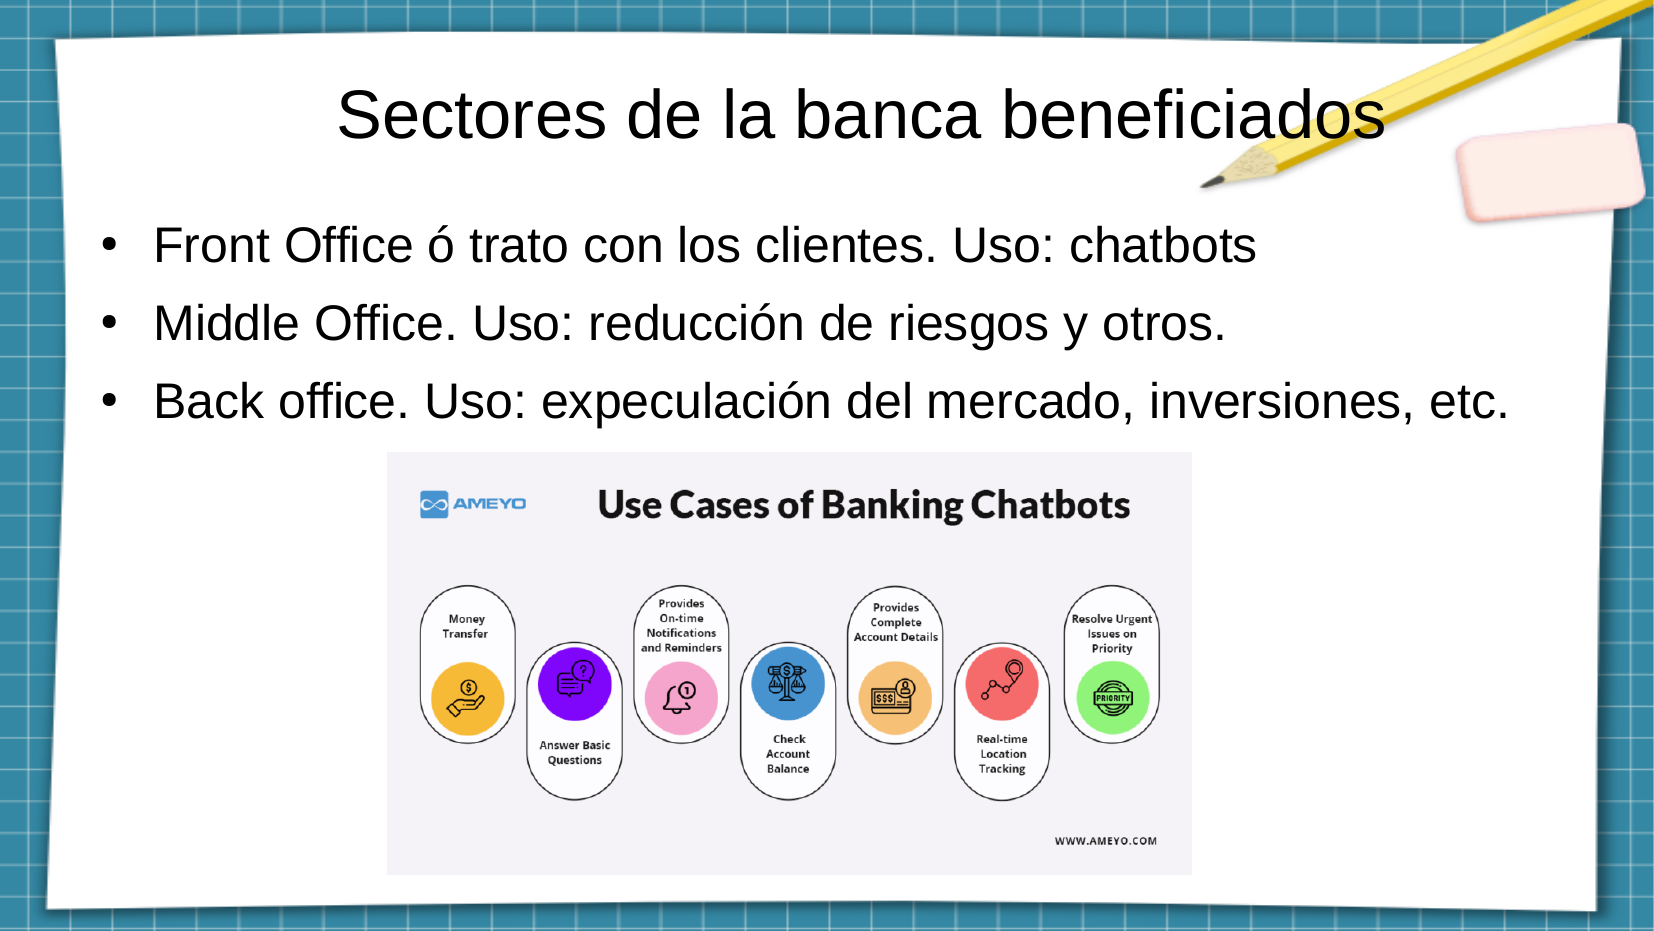

# Sectores de la banca beneficiados
Front Office ó trato con los clientes. Uso: chatbots
Middle Office. Uso: reducción de riesgos y otros.
Back office. Uso: expeculación del mercado, inversiones, etc.